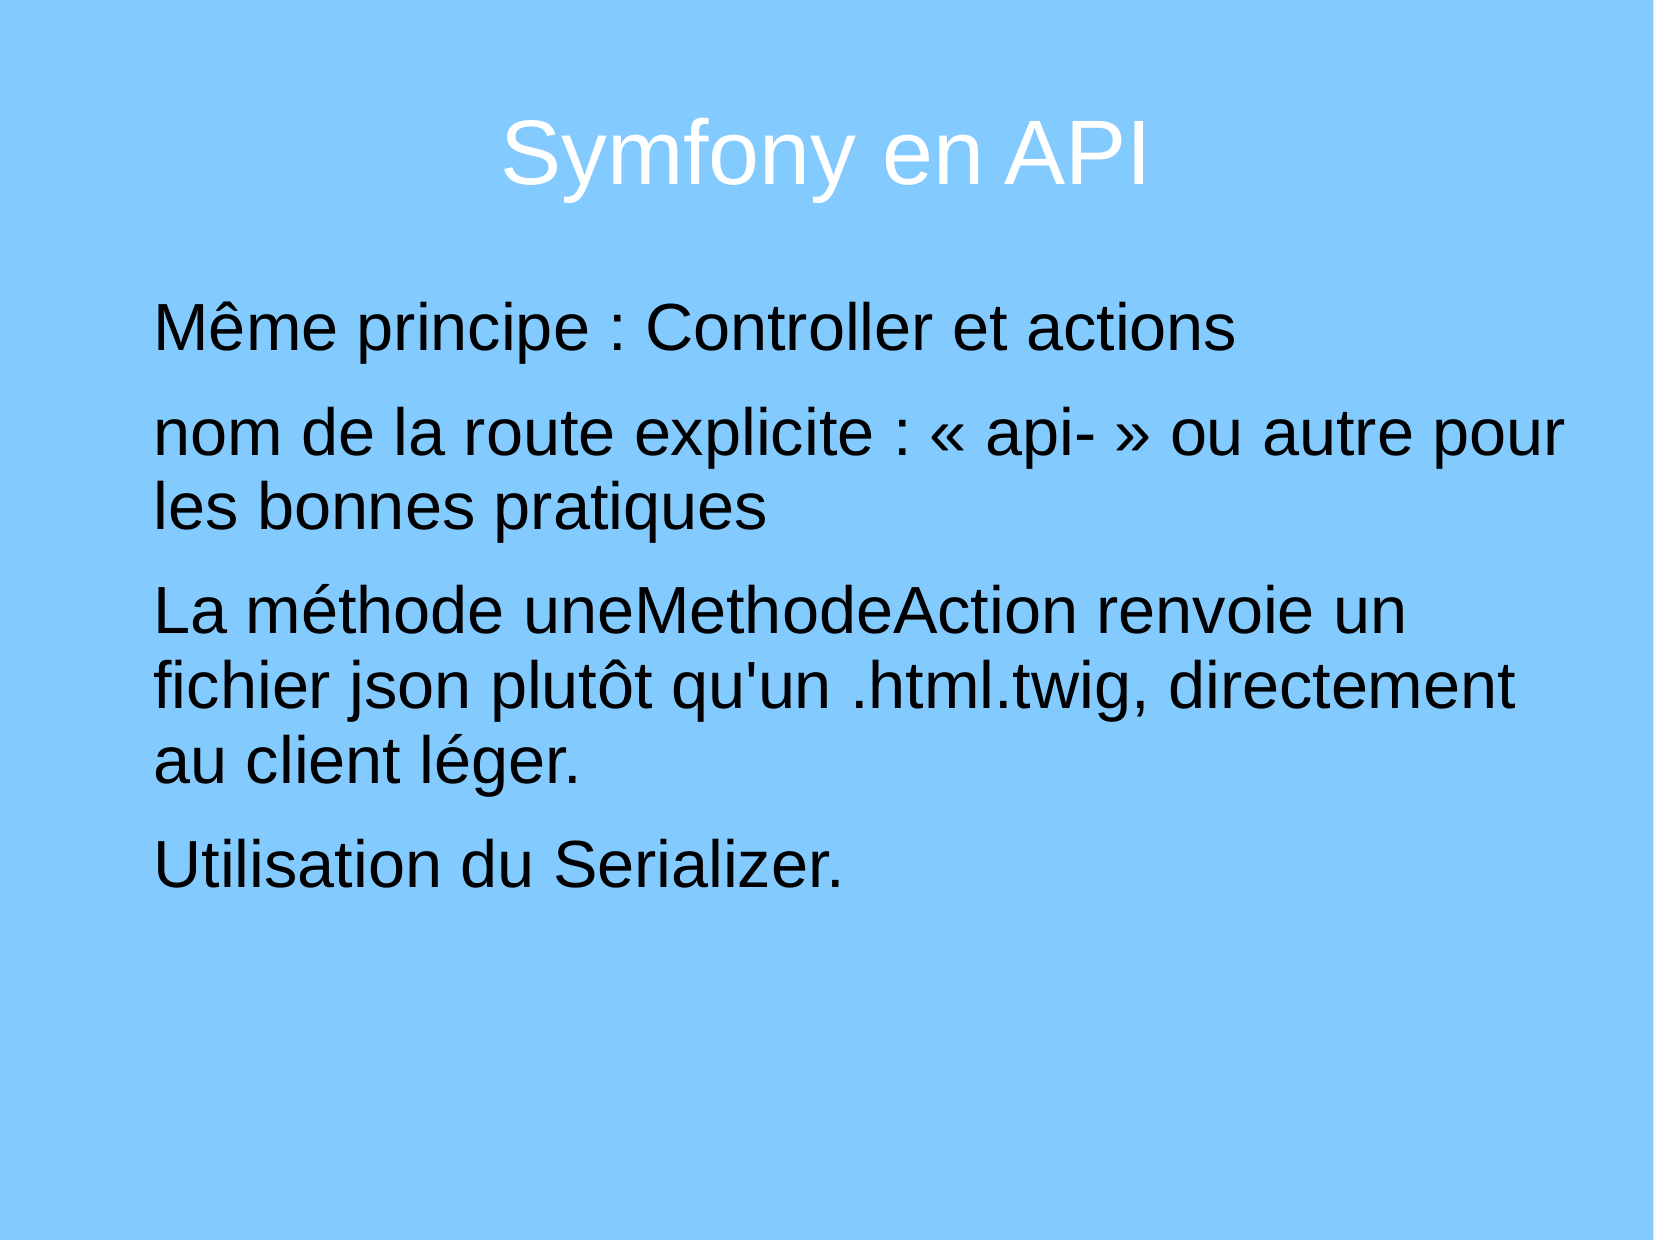

# Symfony en API
Même principe : Controller et actions
nom de la route explicite : « api- » ou autre pour les bonnes pratiques
La méthode uneMethodeAction renvoie un fichier json plutôt qu'un .html.twig, directement au client léger.
Utilisation du Serializer.